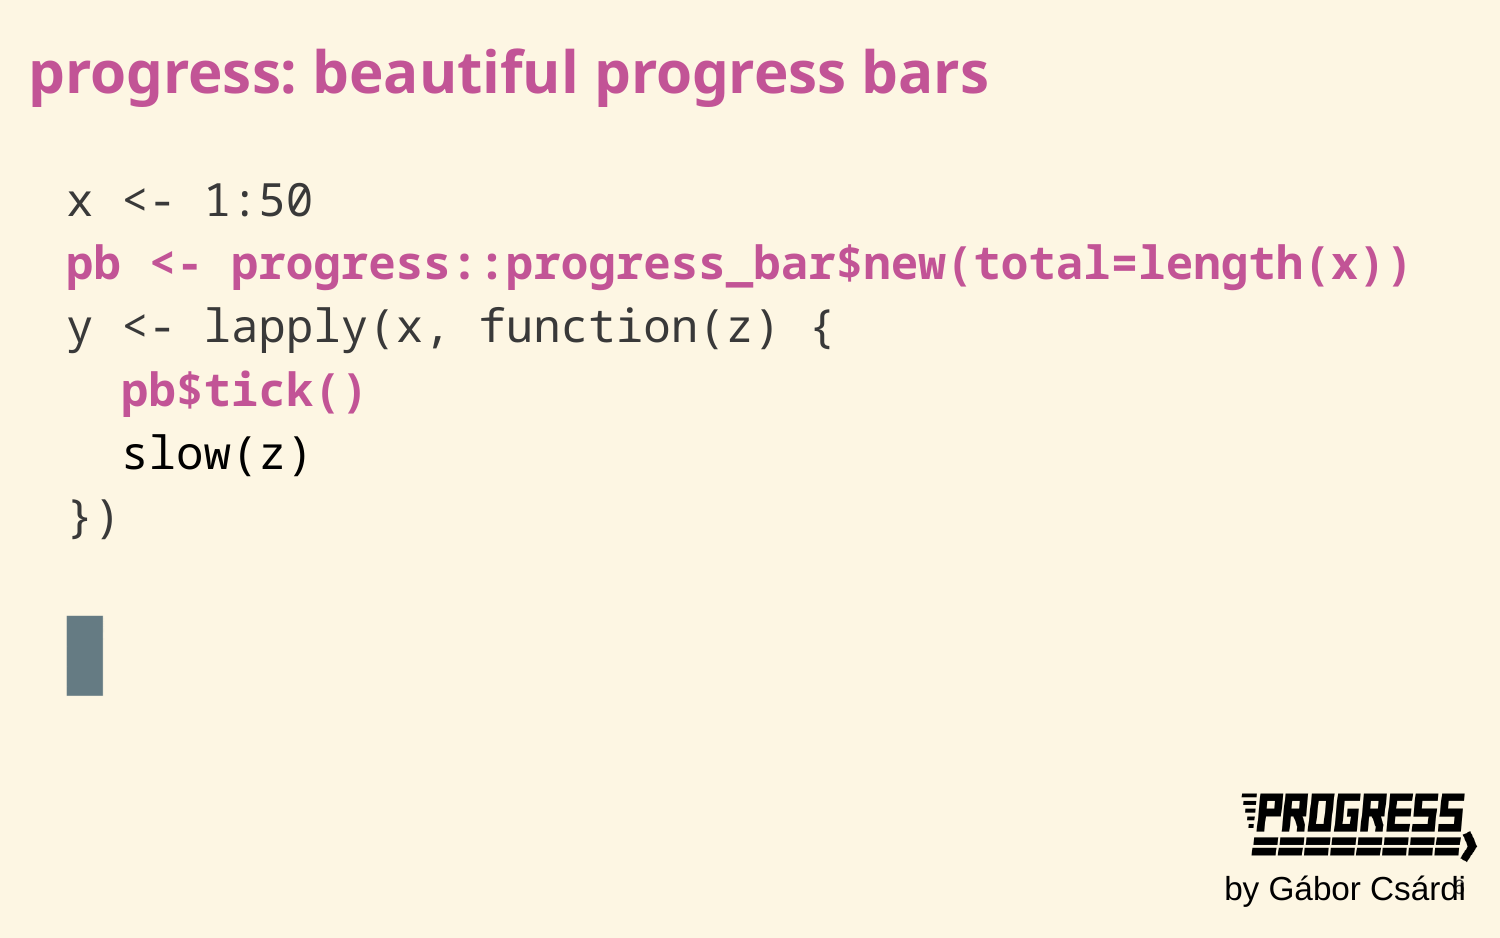

# progress: beautiful progress bars
x <- 1:50
pb <- progress::progress_bar$new(total=length(x))
y <- lapply(x, function(z) {
 pb$tick()
 slow(z)
})
by Gábor Csárdi